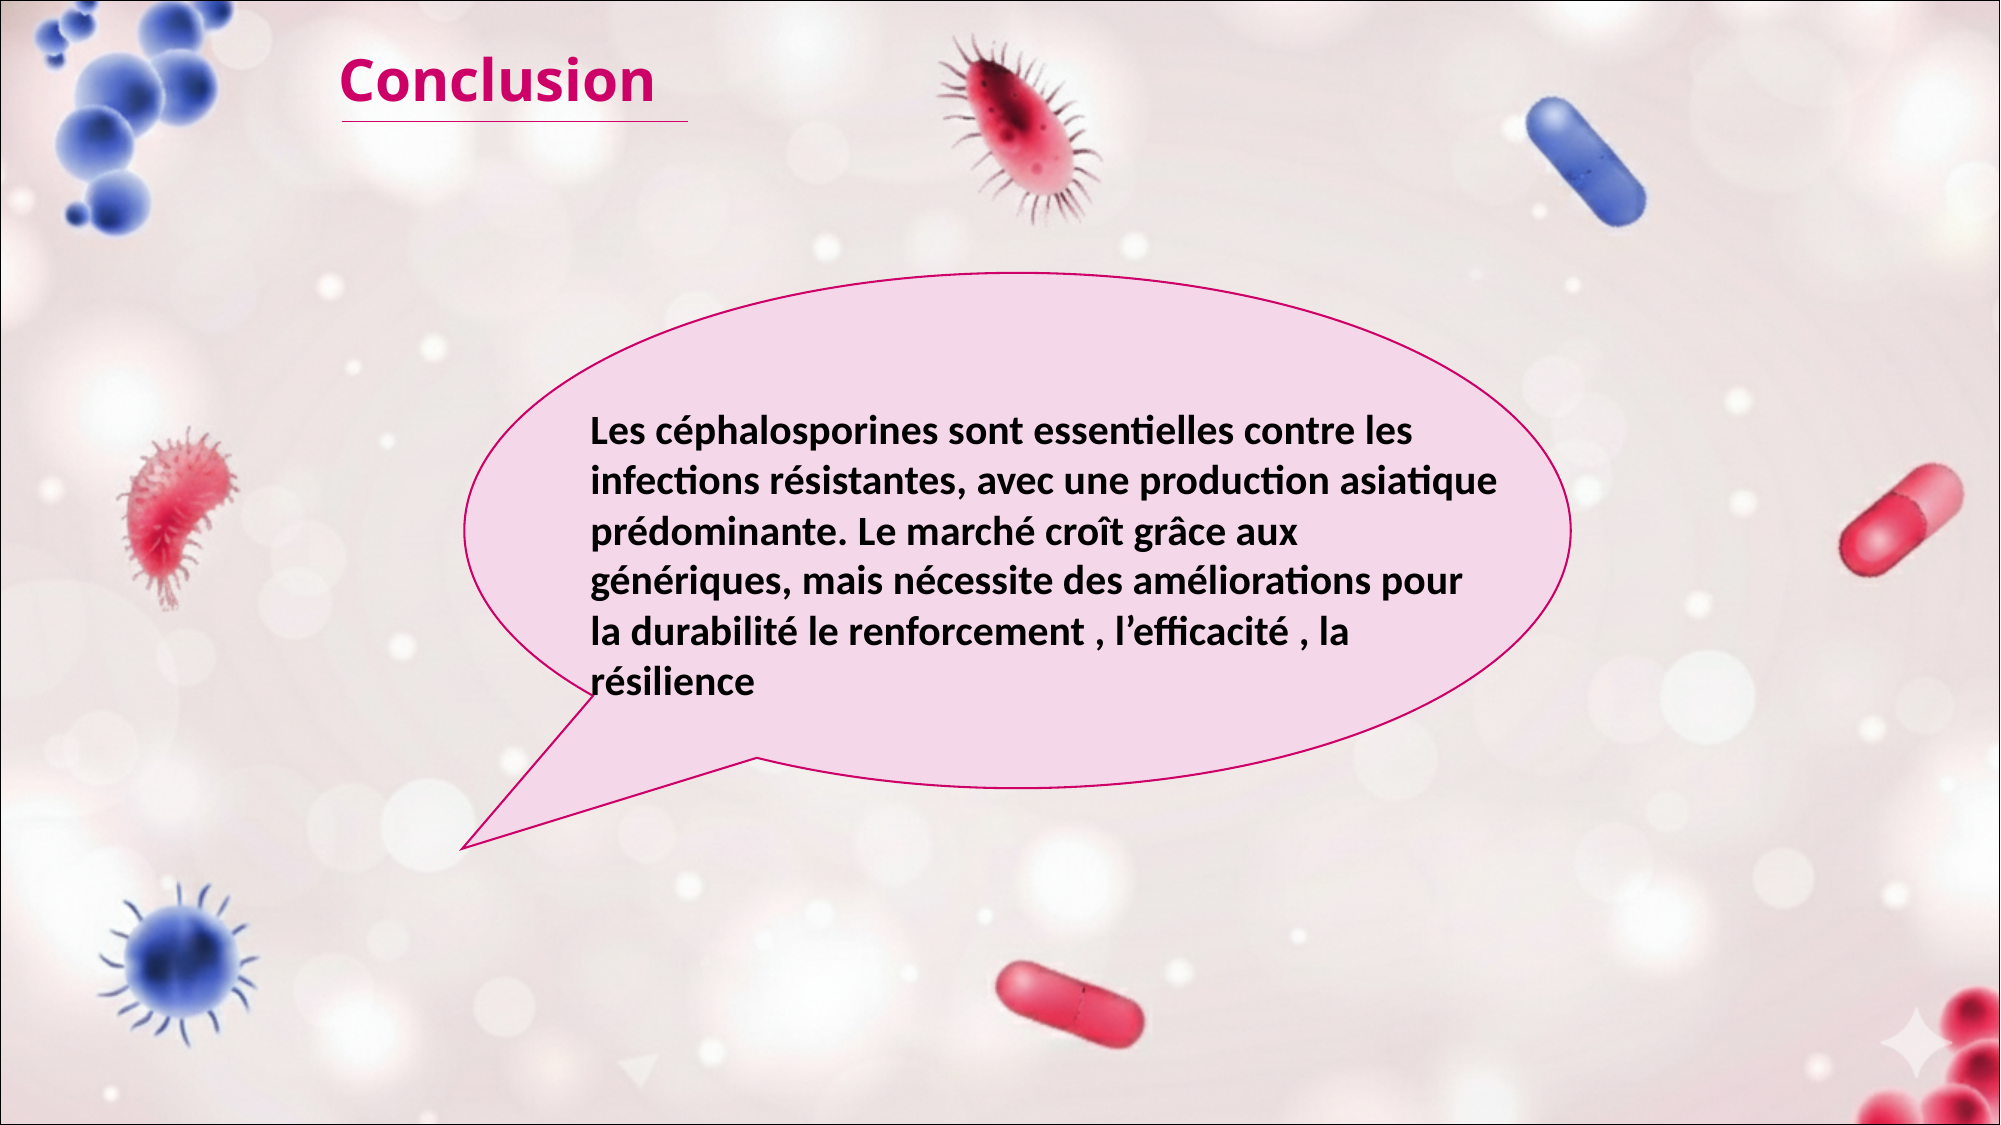

Conclusion
#
Les céphalosporines sont essentielles contre les infections résistantes, avec une production asiatique prédominante. Le marché croît grâce aux génériques, mais nécessite des améliorations pour la durabilité le renforcement , l’efficacité , la résilience